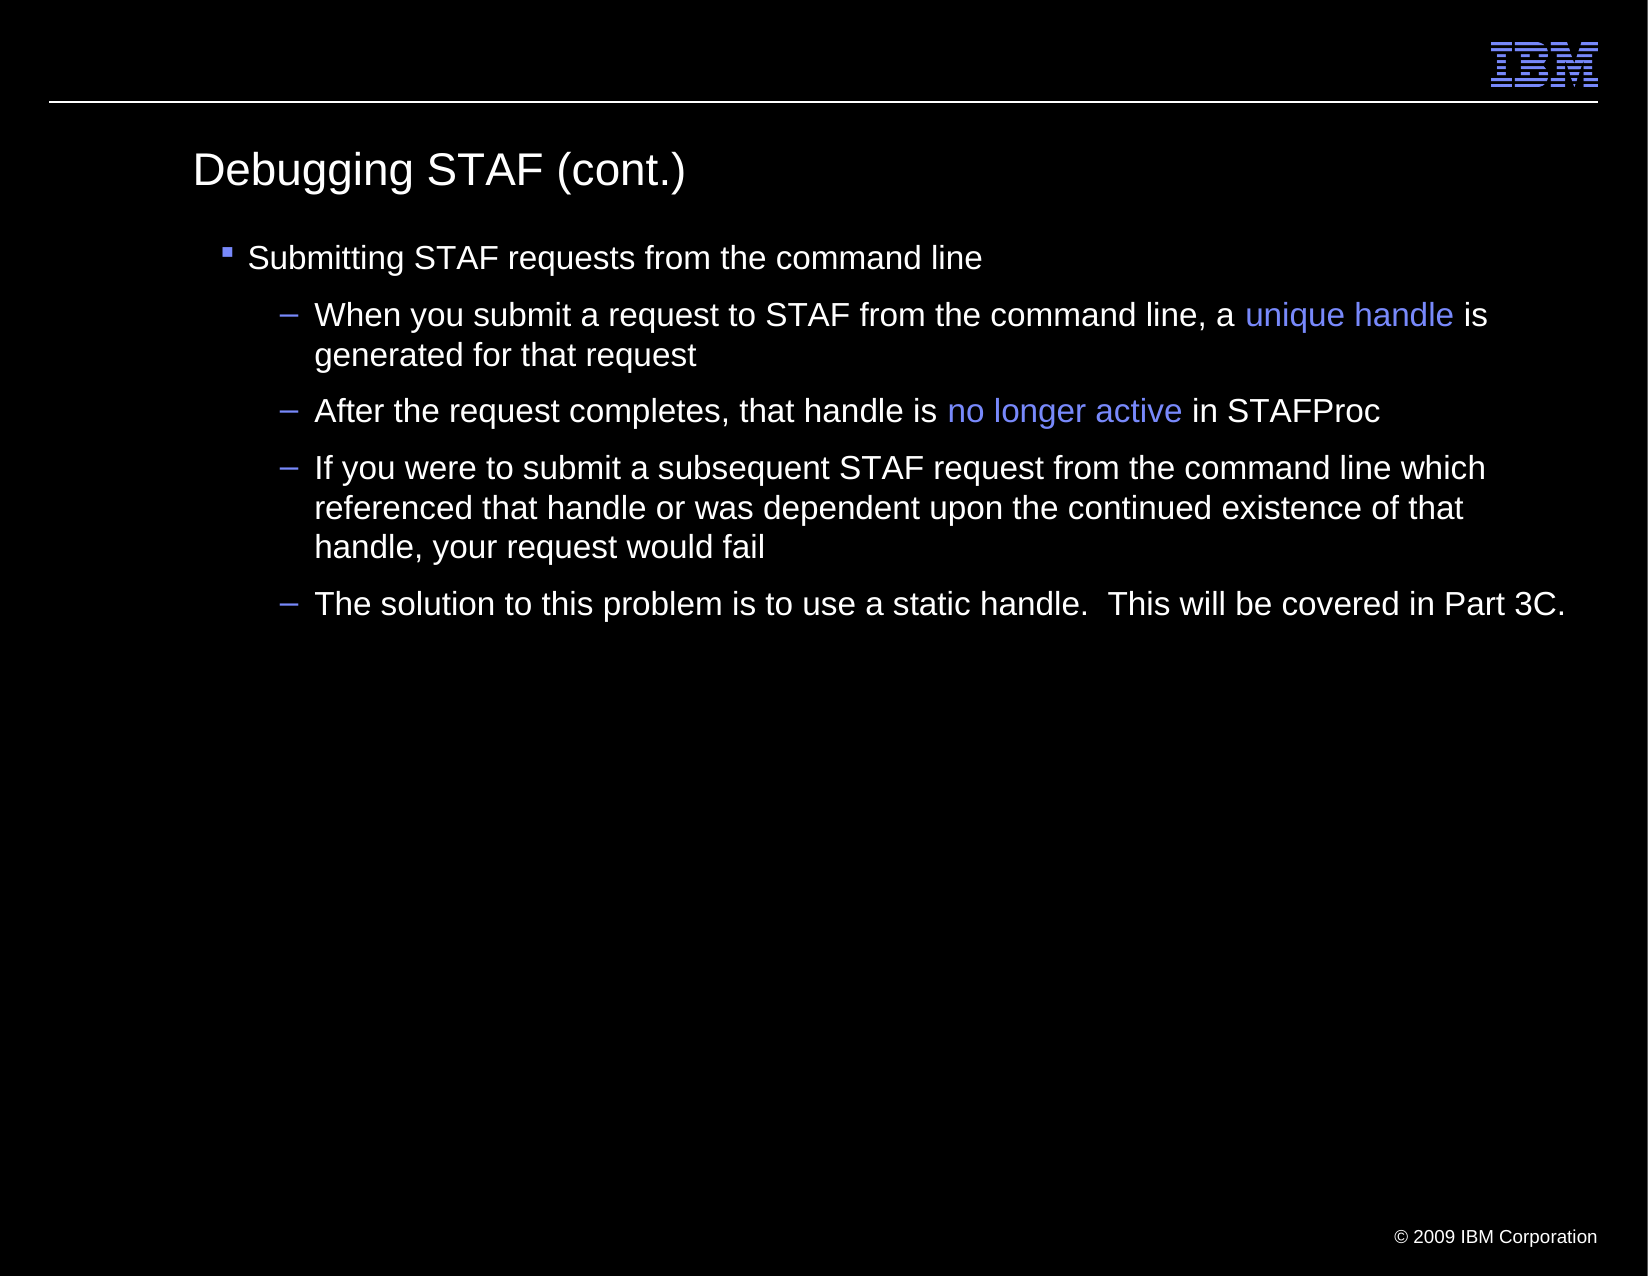

# Debugging STAF (cont.)
Submitting STAF requests from the command line
When you submit a request to STAF from the command line, a unique handle is generated for that request
After the request completes, that handle is no longer active in STAFProc
If you were to submit a subsequent STAF request from the command line which referenced that handle or was dependent upon the continued existence of that handle, your request would fail
The solution to this problem is to use a static handle. This will be covered in Part 3C.